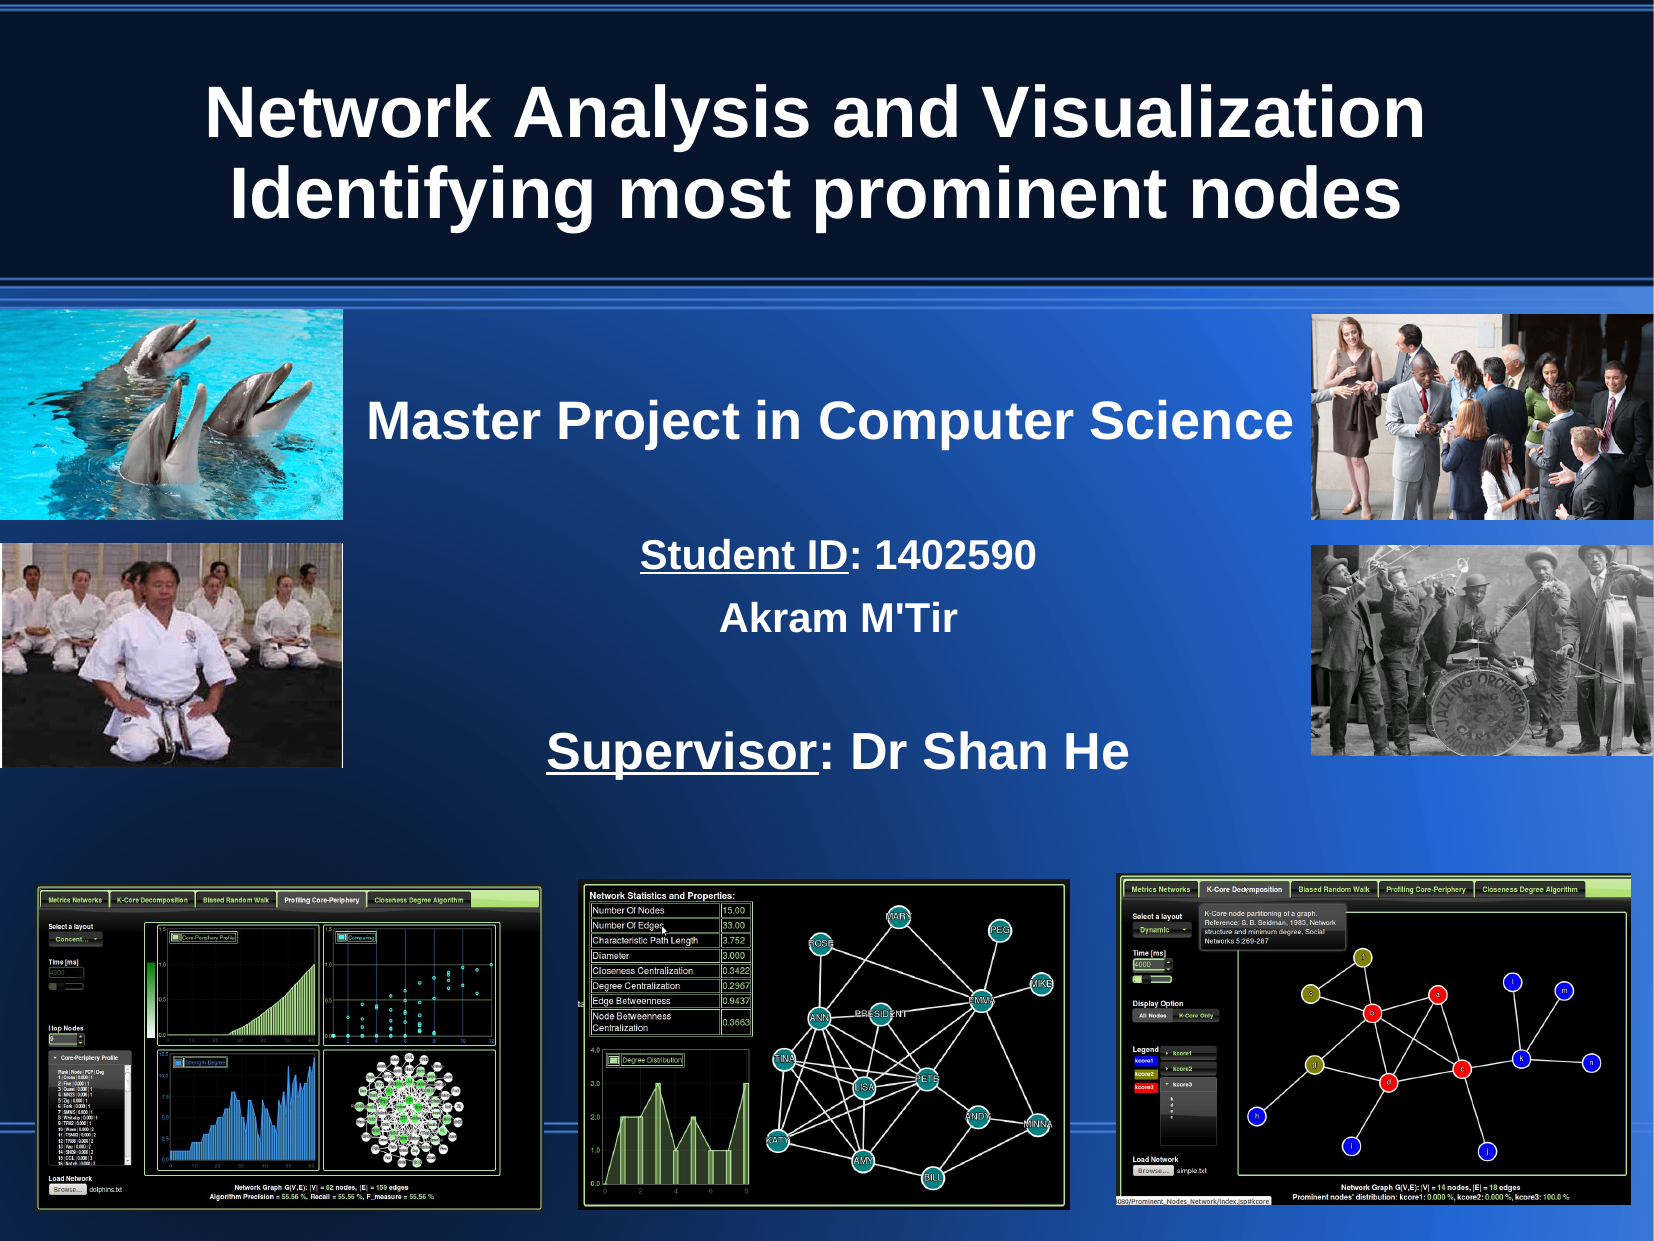

# Network Analysis and Visualization Identifying most prominent nodes
Master Project in Computer Science
Student ID: 1402590
Akram M'Tir
Supervisor: Dr Shan He